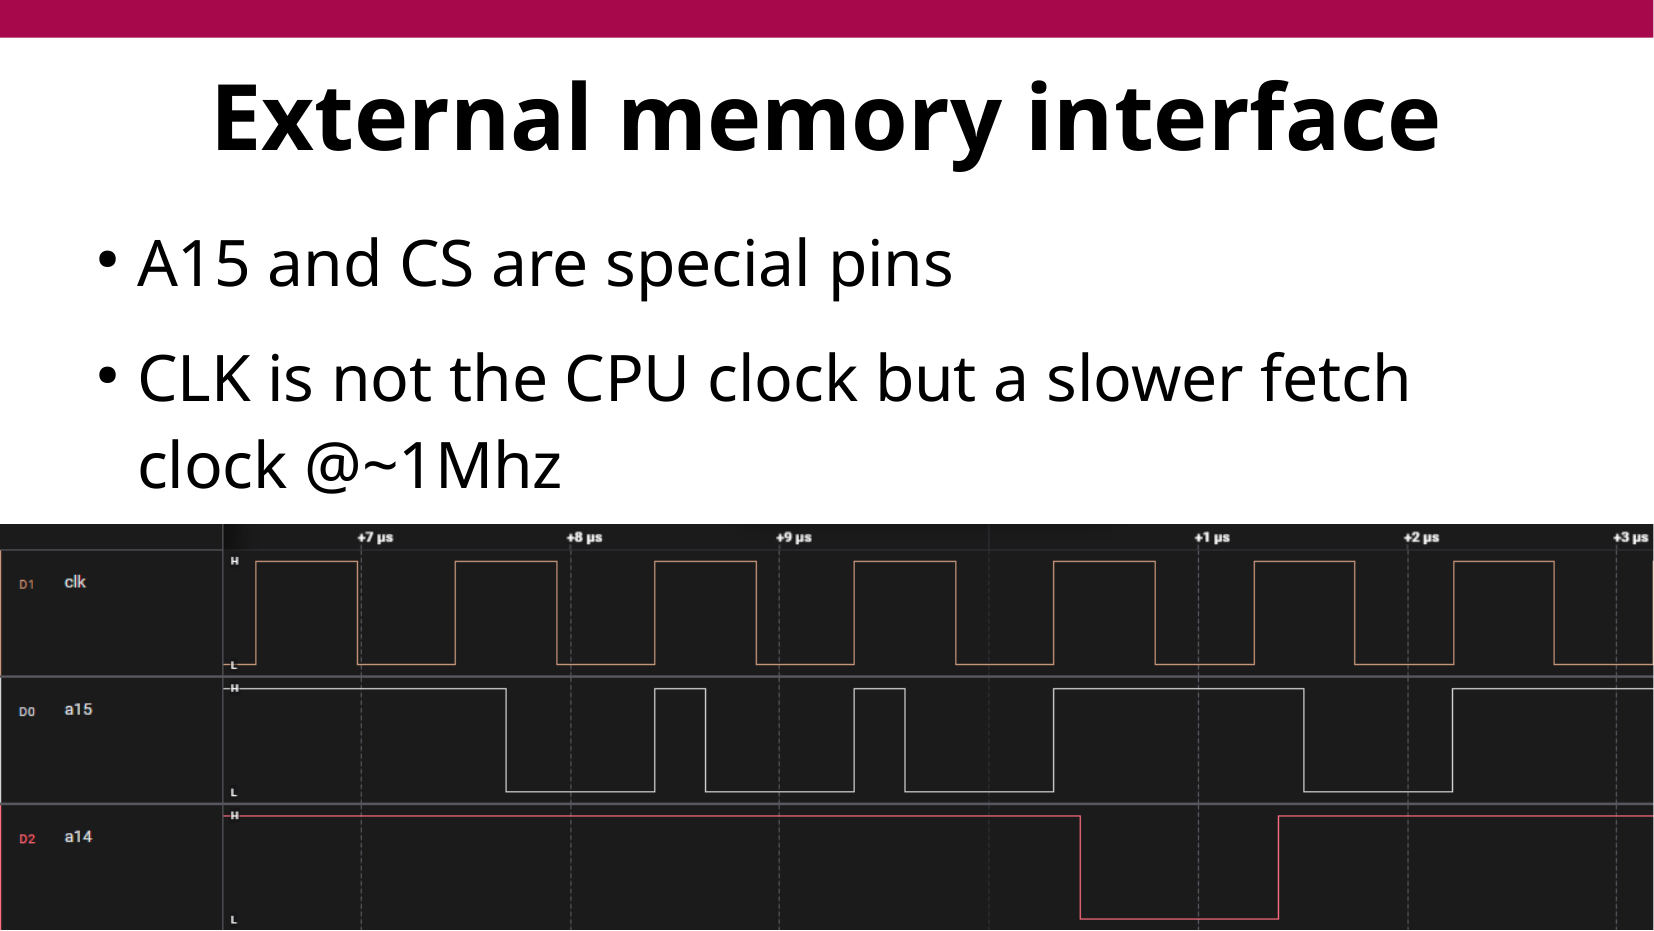

# External memory interface
A15 and CS are special pins
CLK is not the CPU clock but a slower fetch clock @~1Mhz